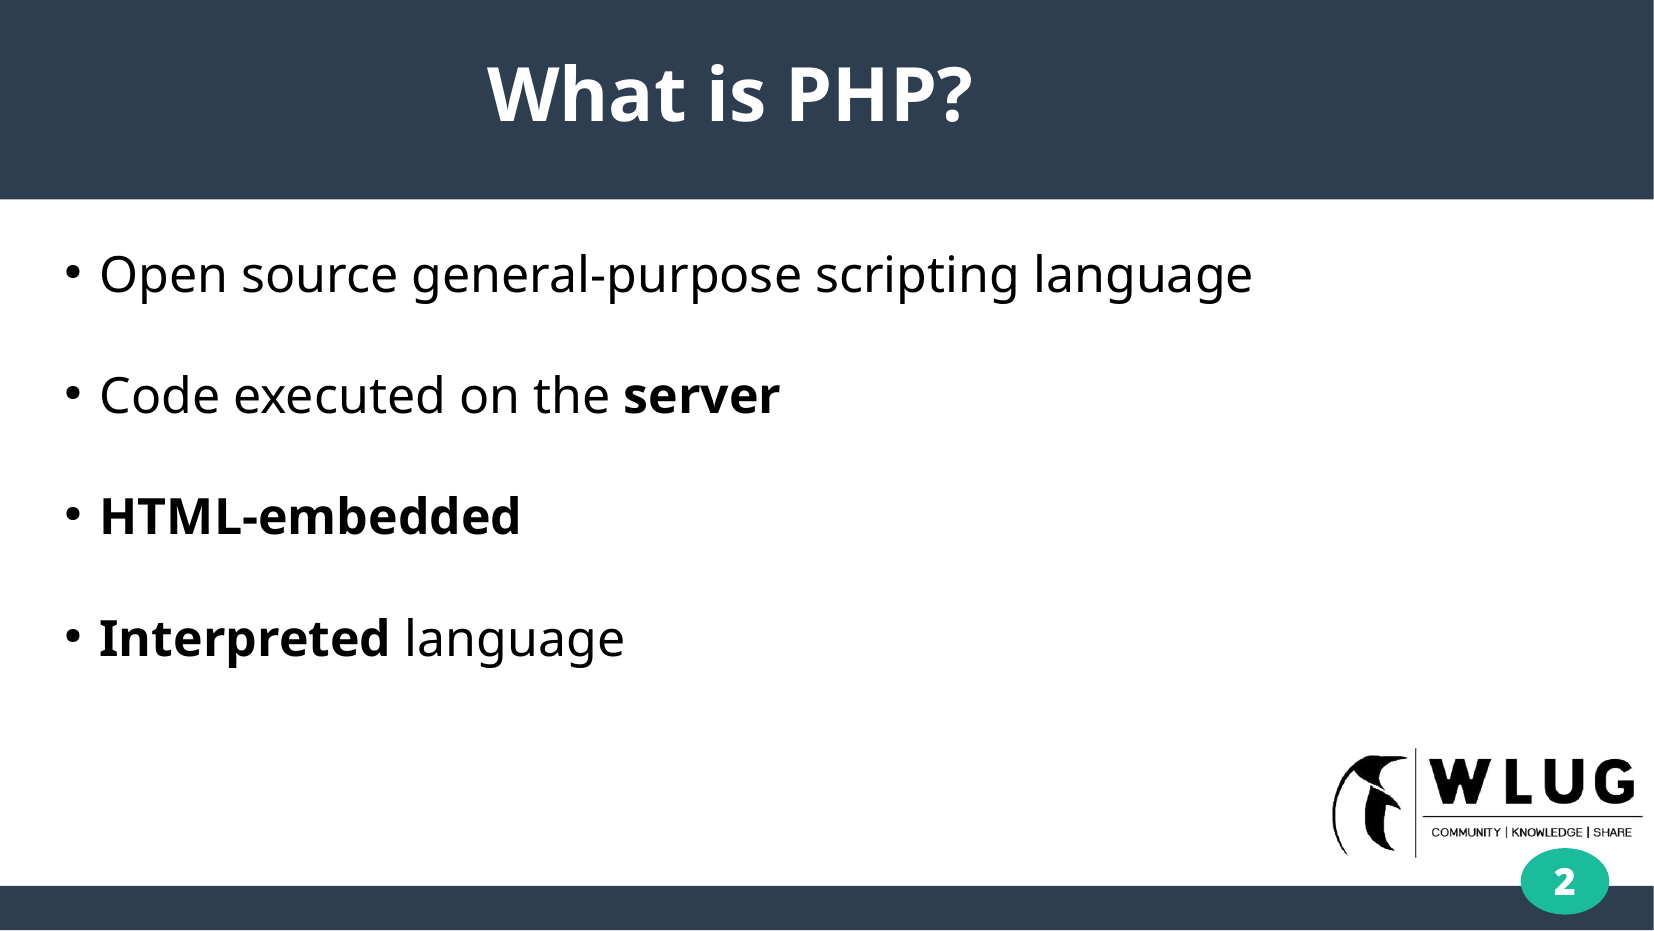

What is PHP?
Open source general-purpose scripting language
Code executed on the server
HTML-embedded
Interpreted language
2